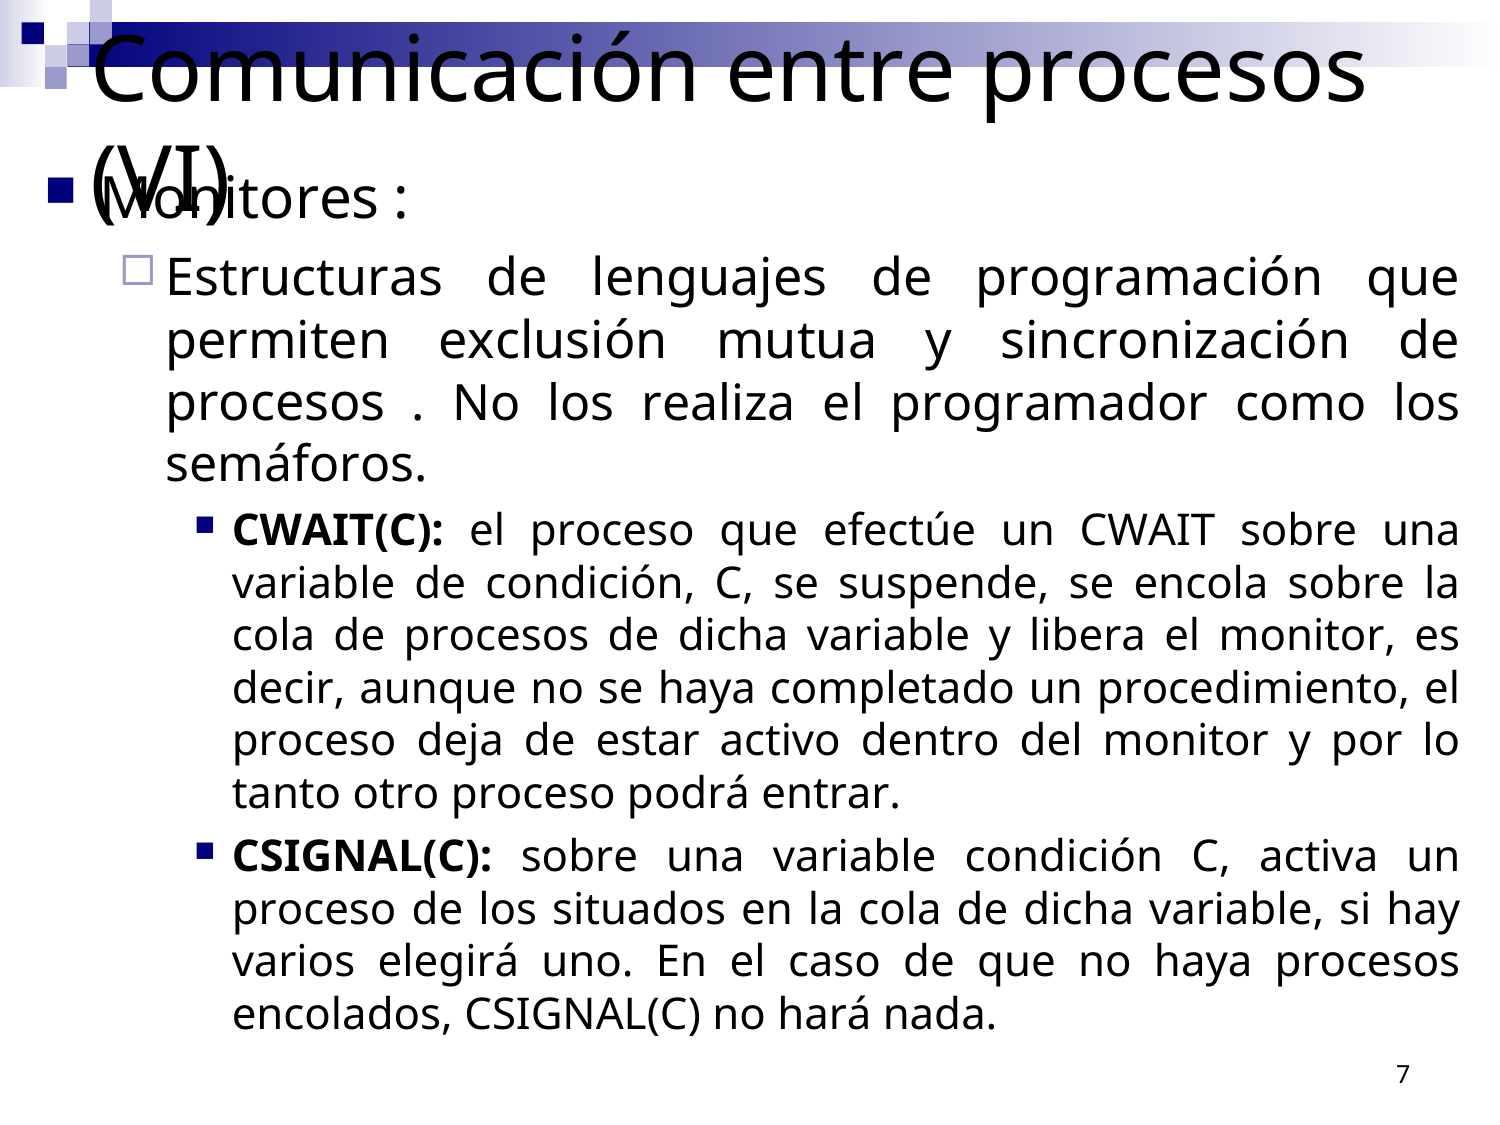

Comunicación entre procesos (VI)
Monitores :
Estructuras de lenguajes de programación que permiten exclusión mutua y sincronización de procesos . No los realiza el programador como los semáforos.
CWAIT(C): el proceso que efectúe un CWAIT sobre una variable de condición, C, se suspende, se encola sobre la cola de procesos de dicha variable y libera el monitor, es decir, aunque no se haya completado un procedimiento, el proceso deja de estar activo dentro del monitor y por lo tanto otro proceso podrá entrar.
CSIGNAL(C): sobre una variable condición C, activa un proceso de los situados en la cola de dicha variable, si hay varios elegirá uno. En el caso de que no haya procesos encolados, CSIGNAL(C) no hará nada.